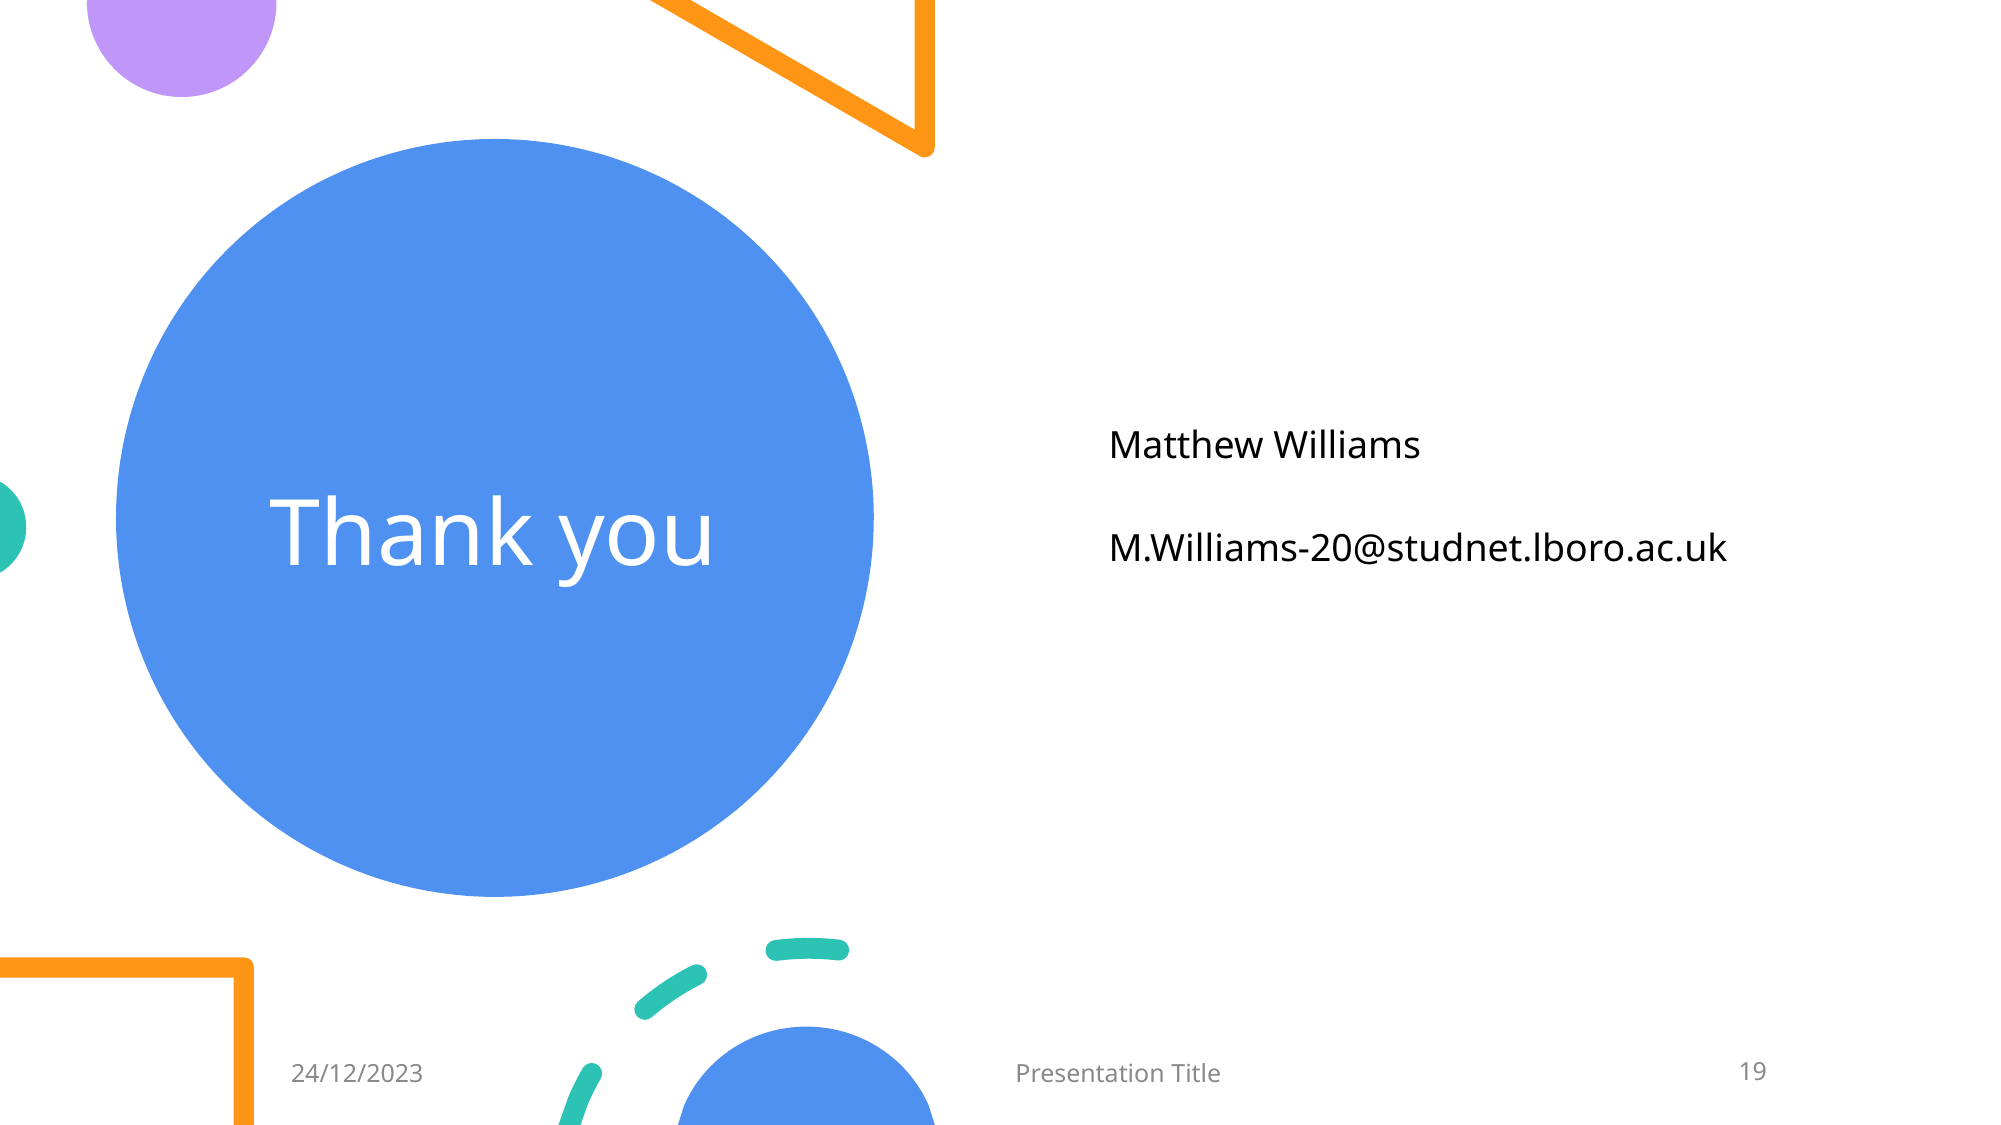

# Thank you
Matthew Williams
M.Williams-20@studnet.lboro.ac.uk
24/12/2023
Presentation Title